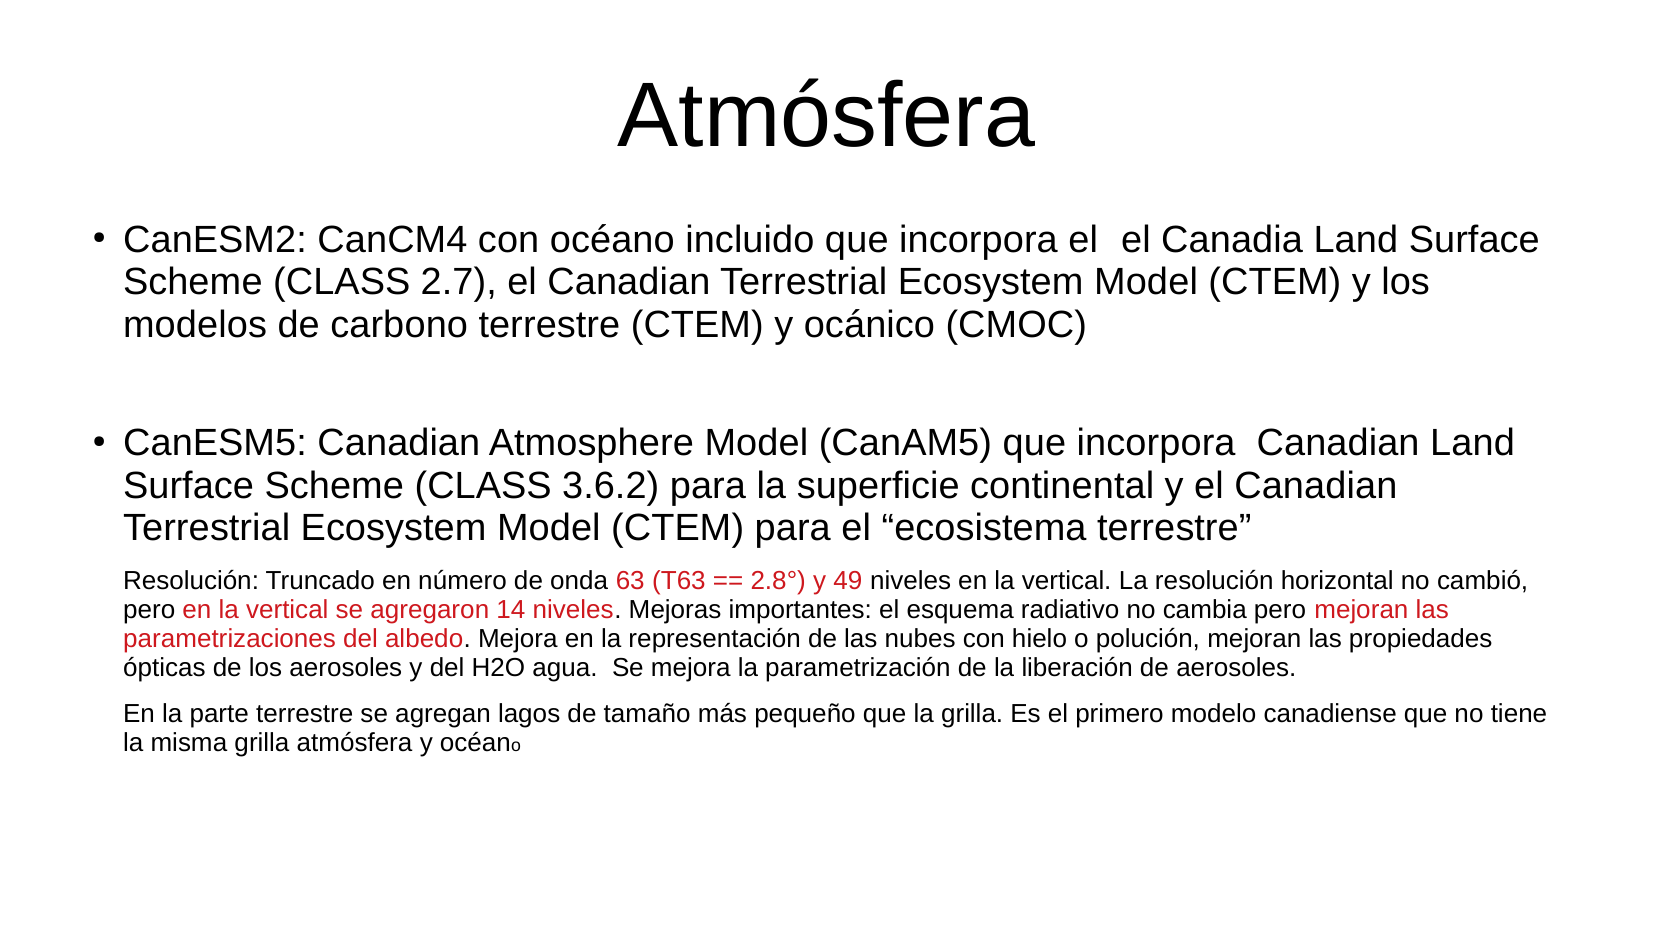

# Atmósfera
CanESM2: CanCM4 con océano incluido que incorpora el el Canadia Land Surface Scheme (CLASS 2.7), el Canadian Terrestrial Ecosystem Model (CTEM) y los modelos de carbono terrestre (CTEM) y ocánico (CMOC)
CanESM5: Canadian Atmosphere Model (CanAM5) que incorpora Canadian Land Surface Scheme (CLASS 3.6.2) para la superficie continental y el Canadian Terrestrial Ecosystem Model (CTEM) para el “ecosistema terrestre”
Resolución: Truncado en número de onda 63 (T63 == 2.8°) y 49 niveles en la vertical. La resolución horizontal no cambió, pero en la vertical se agregaron 14 niveles. Mejoras importantes: el esquema radiativo no cambia pero mejoran las parametrizaciones del albedo. Mejora en la representación de las nubes con hielo o polución, mejoran las propiedades ópticas de los aerosoles y del H2O agua. Se mejora la parametrización de la liberación de aerosoles.
En la parte terrestre se agregan lagos de tamaño más pequeño que la grilla. Es el primero modelo canadiense que no tiene la misma grilla atmósfera y océano